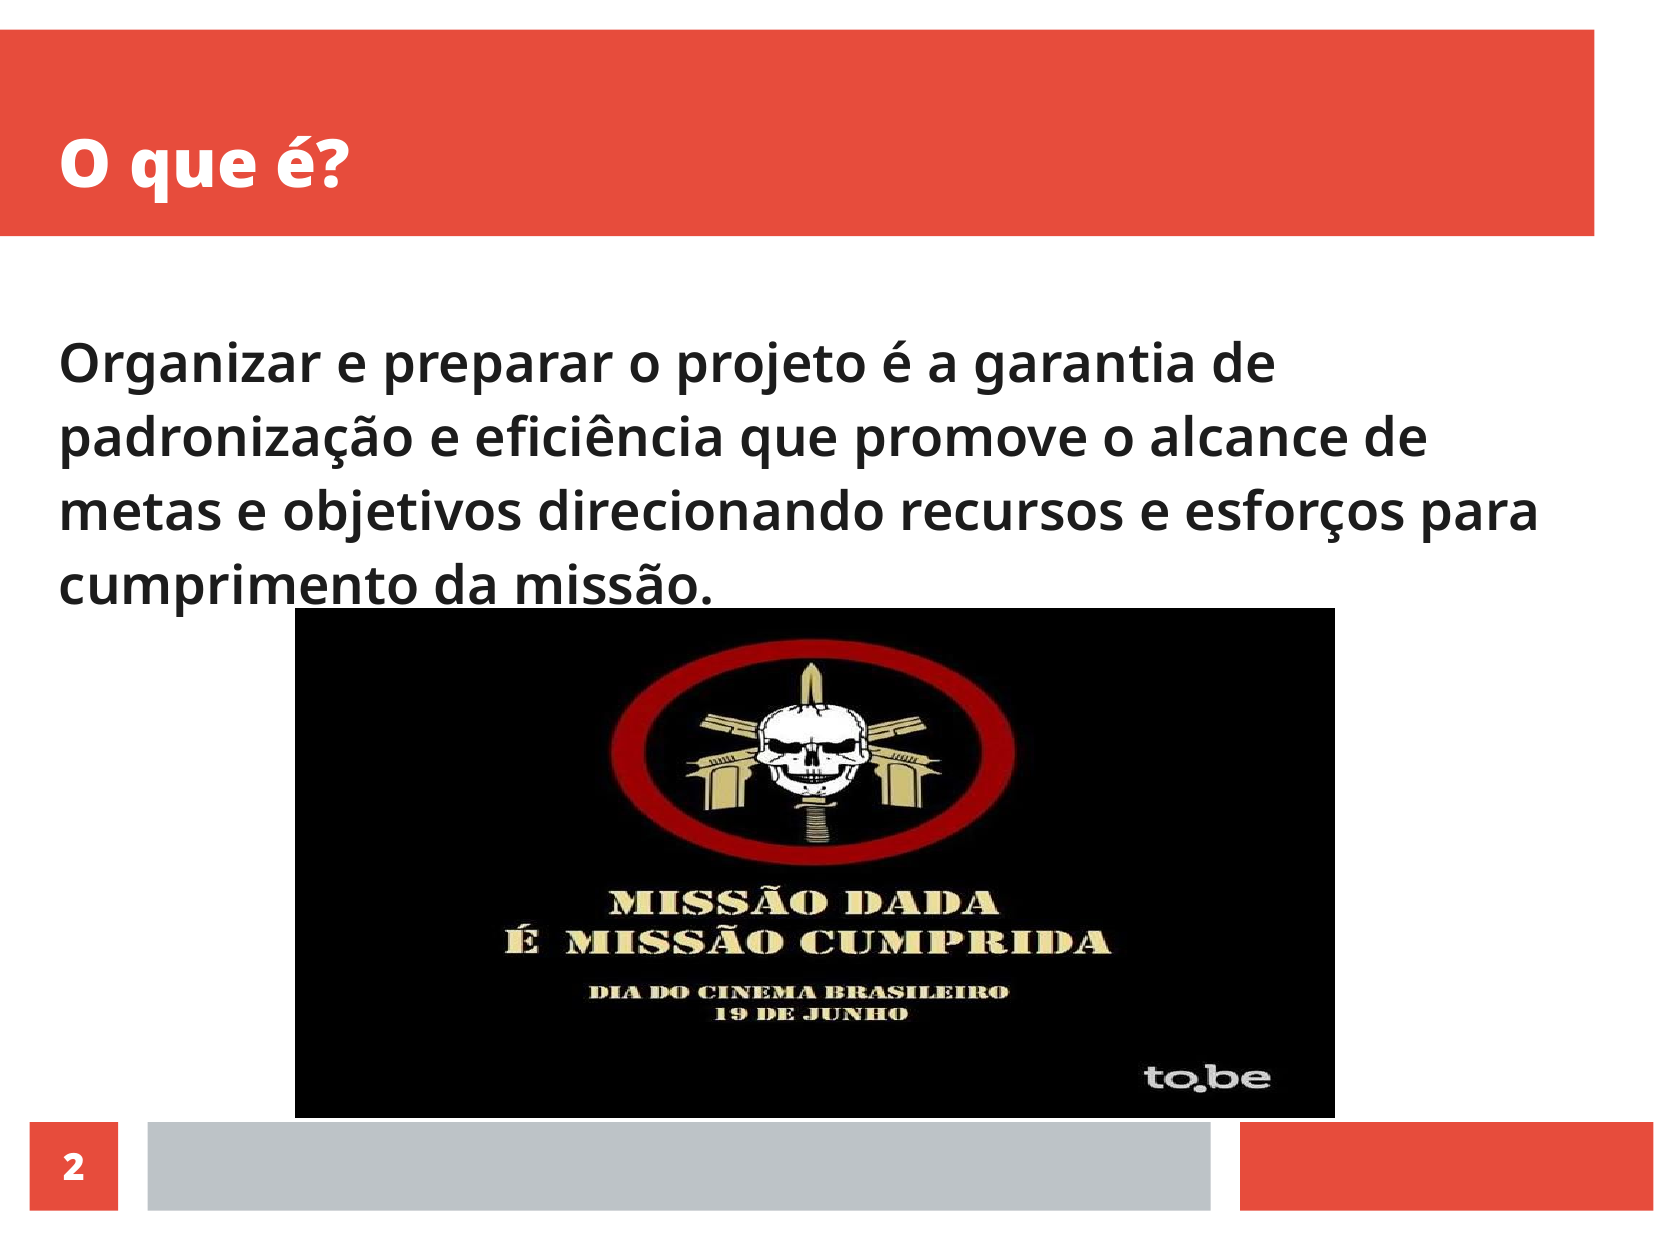

# O que é?
Organizar e preparar o projeto é a garantia de padronização e eficiência que promove o alcance de metas e objetivos direcionando recursos e esforços para cumprimento da missão.
2